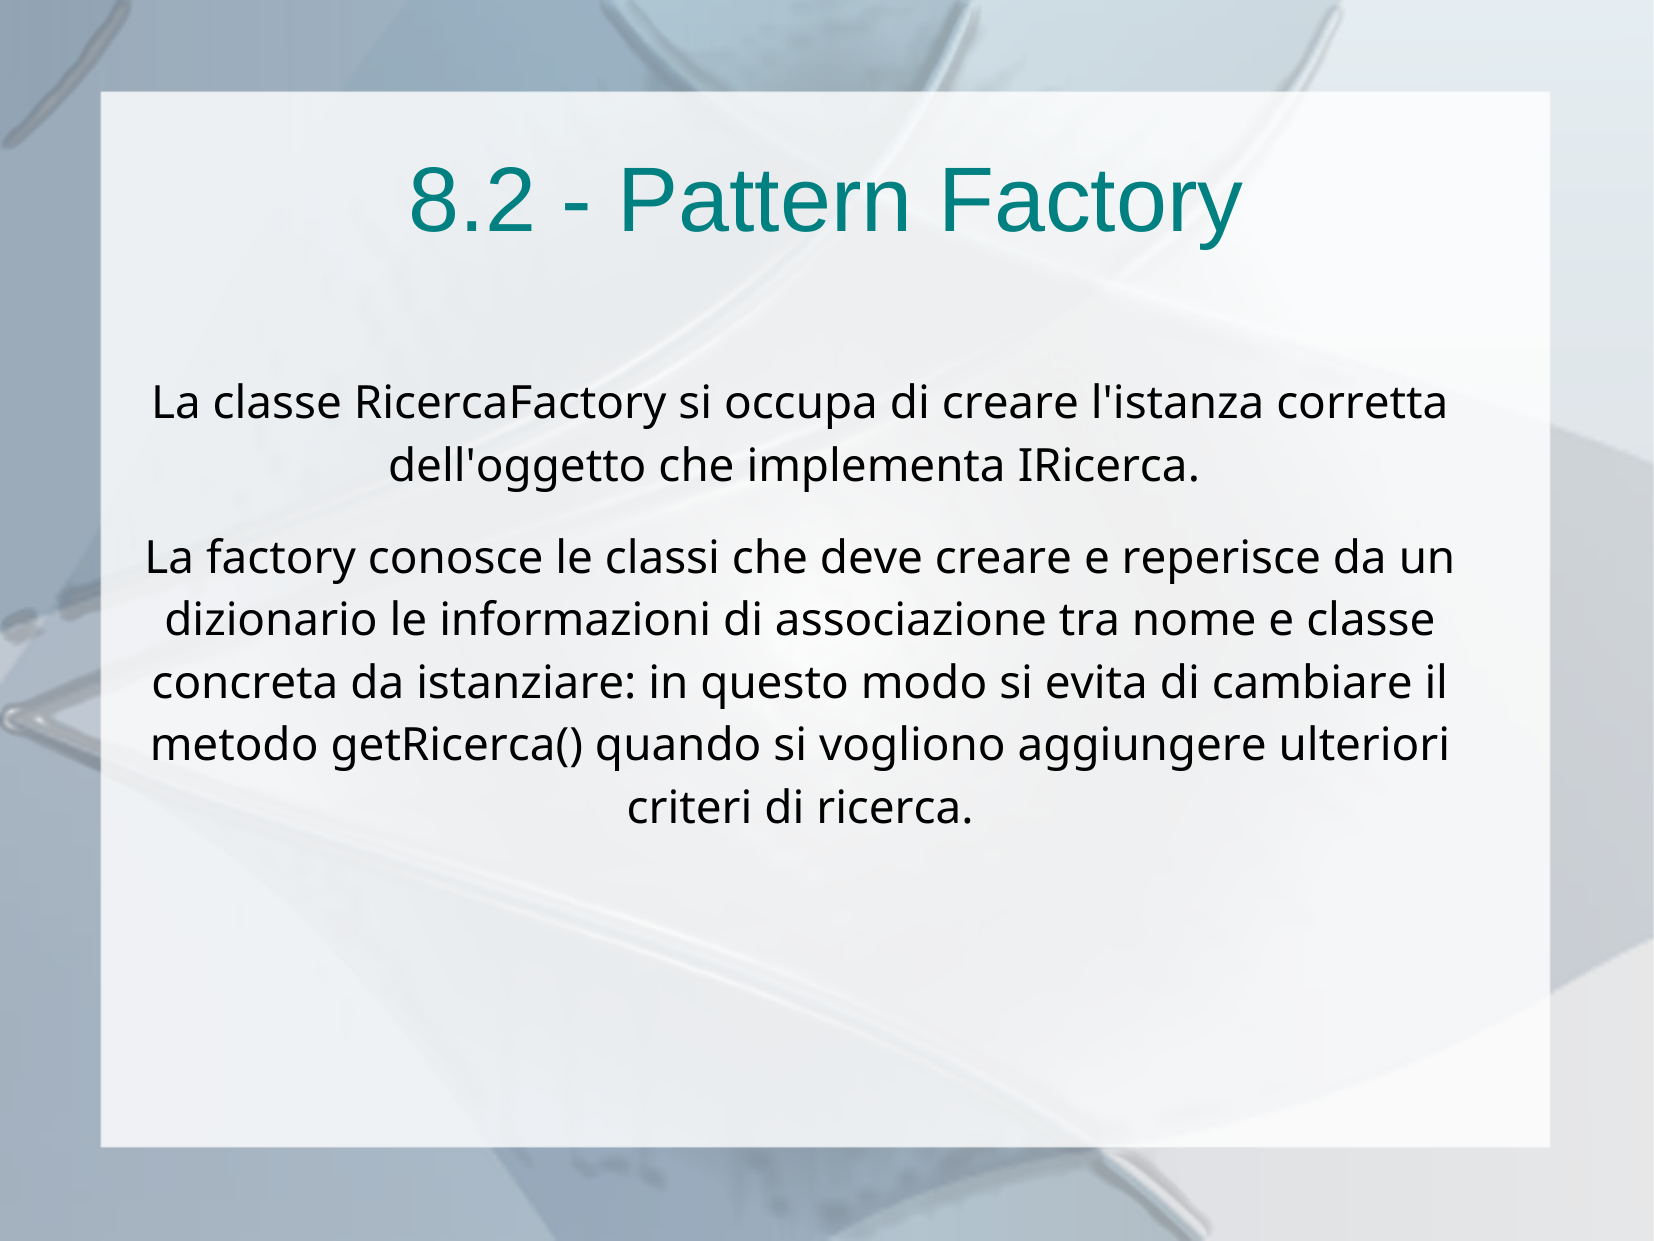

# 8.2 - Pattern Factory
La classe RicercaFactory si occupa di creare l'istanza corretta dell'oggetto che implementa IRicerca.
La factory conosce le classi che deve creare e reperisce da un dizionario le informazioni di associazione tra nome e classe concreta da istanziare: in questo modo si evita di cambiare il metodo getRicerca() quando si vogliono aggiungere ulteriori criteri di ricerca.